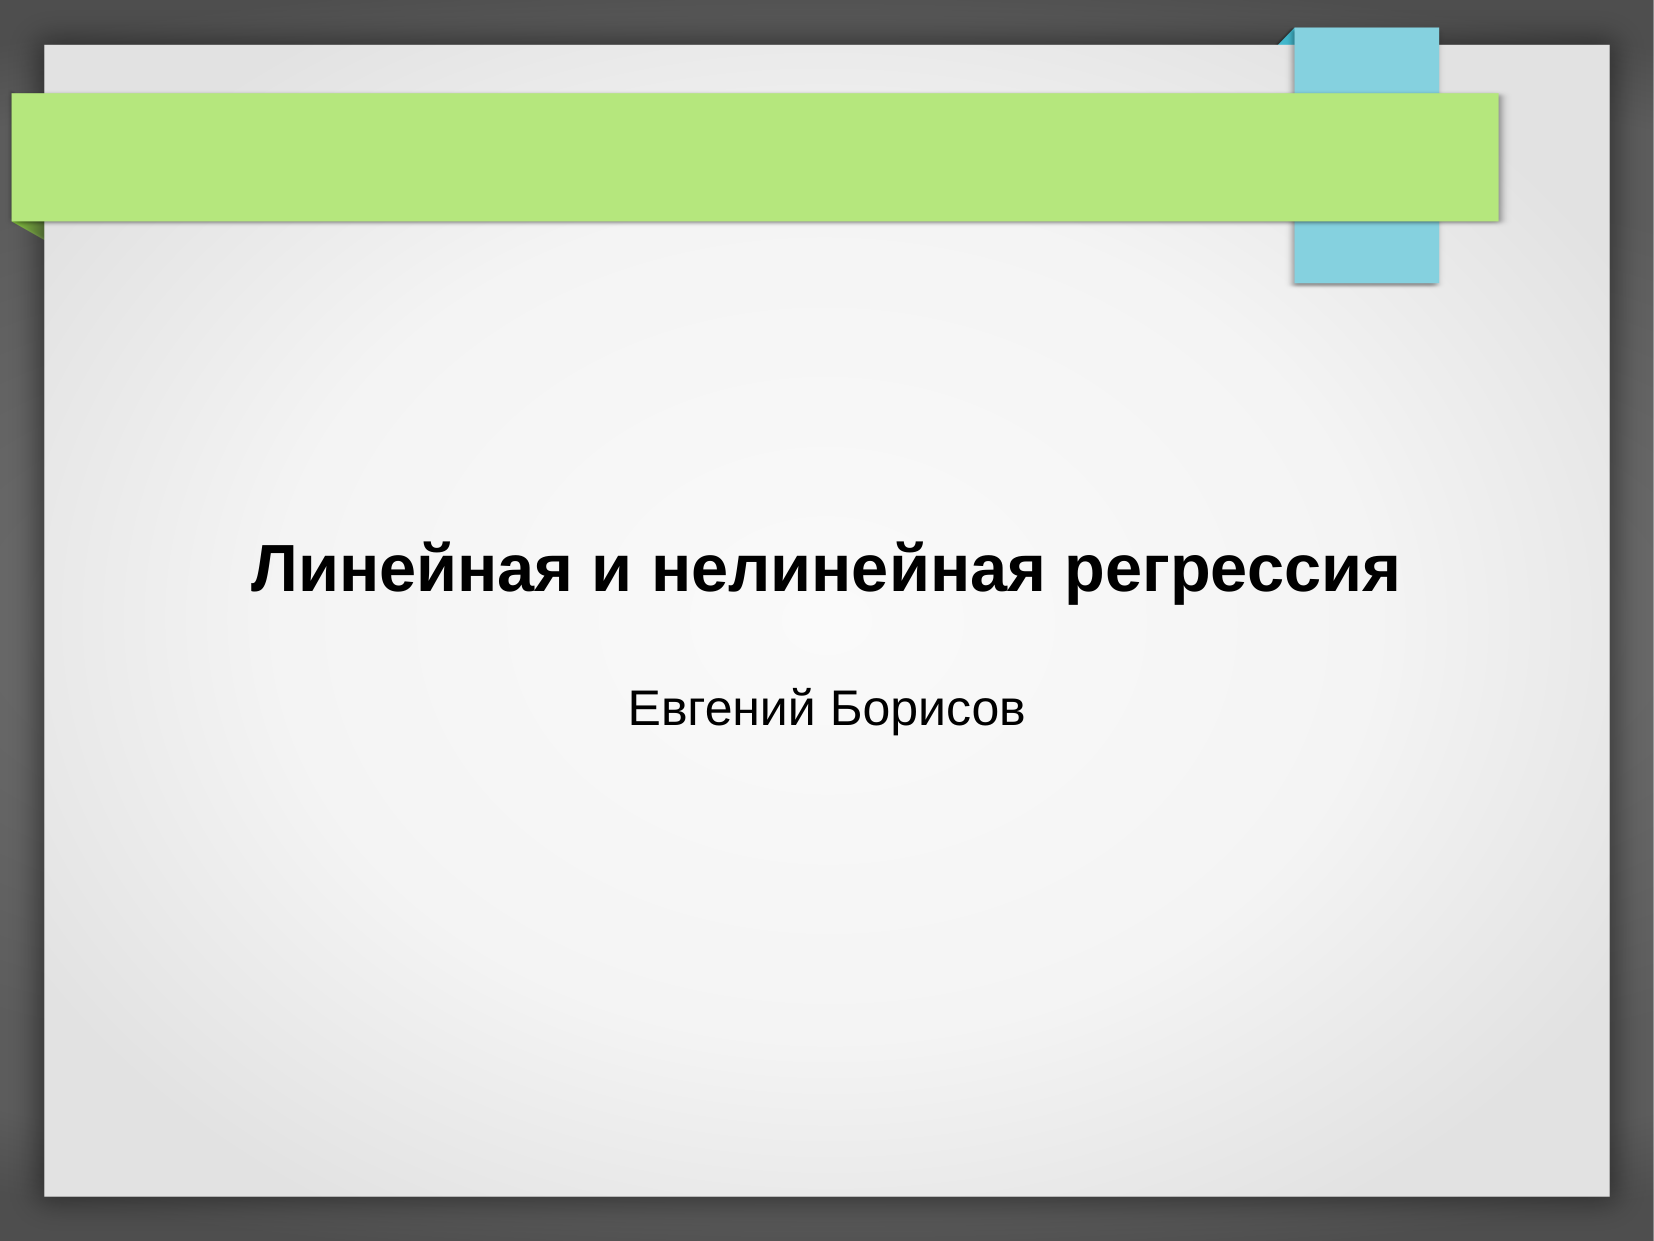

# Линейная и нелинейная регрессия
Евгений Борисов